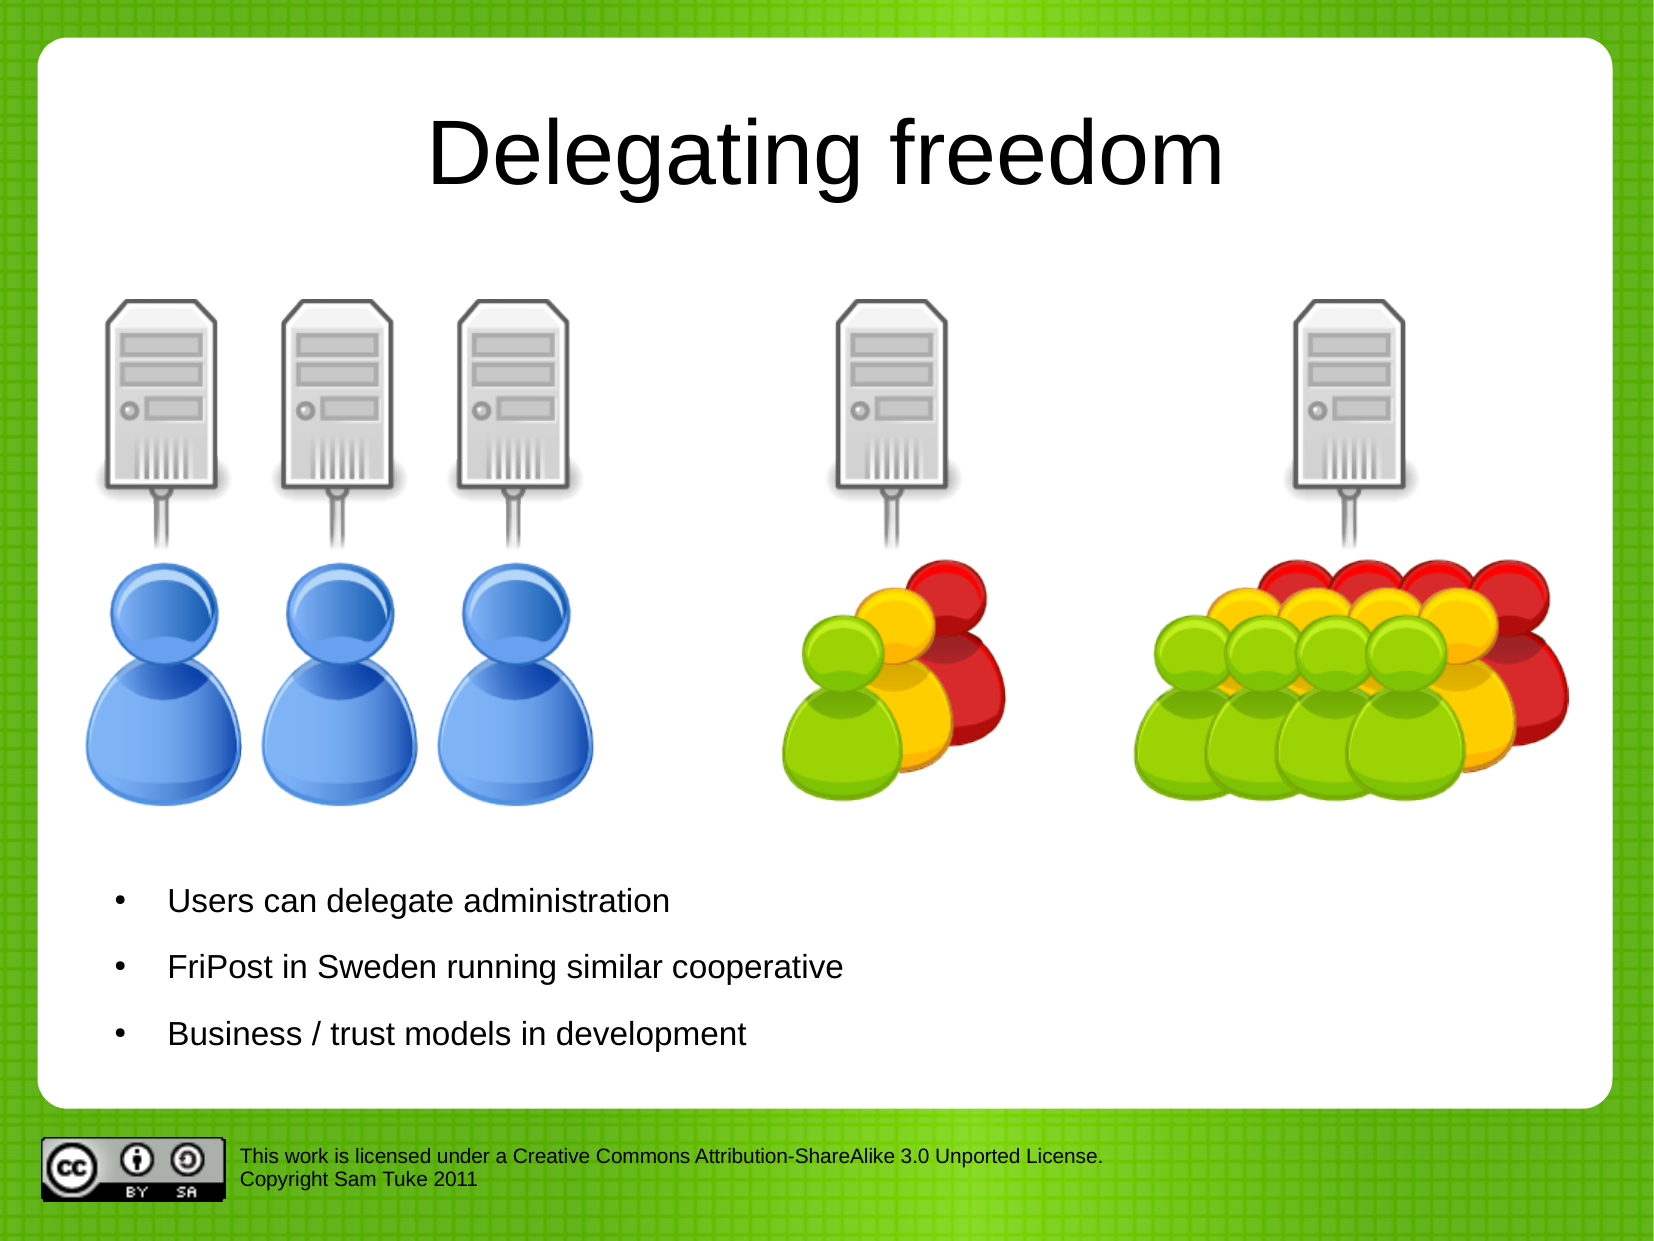

# Delegating freedom
Users can delegate administration
FriPost in Sweden running similar cooperative
Business / trust models in development